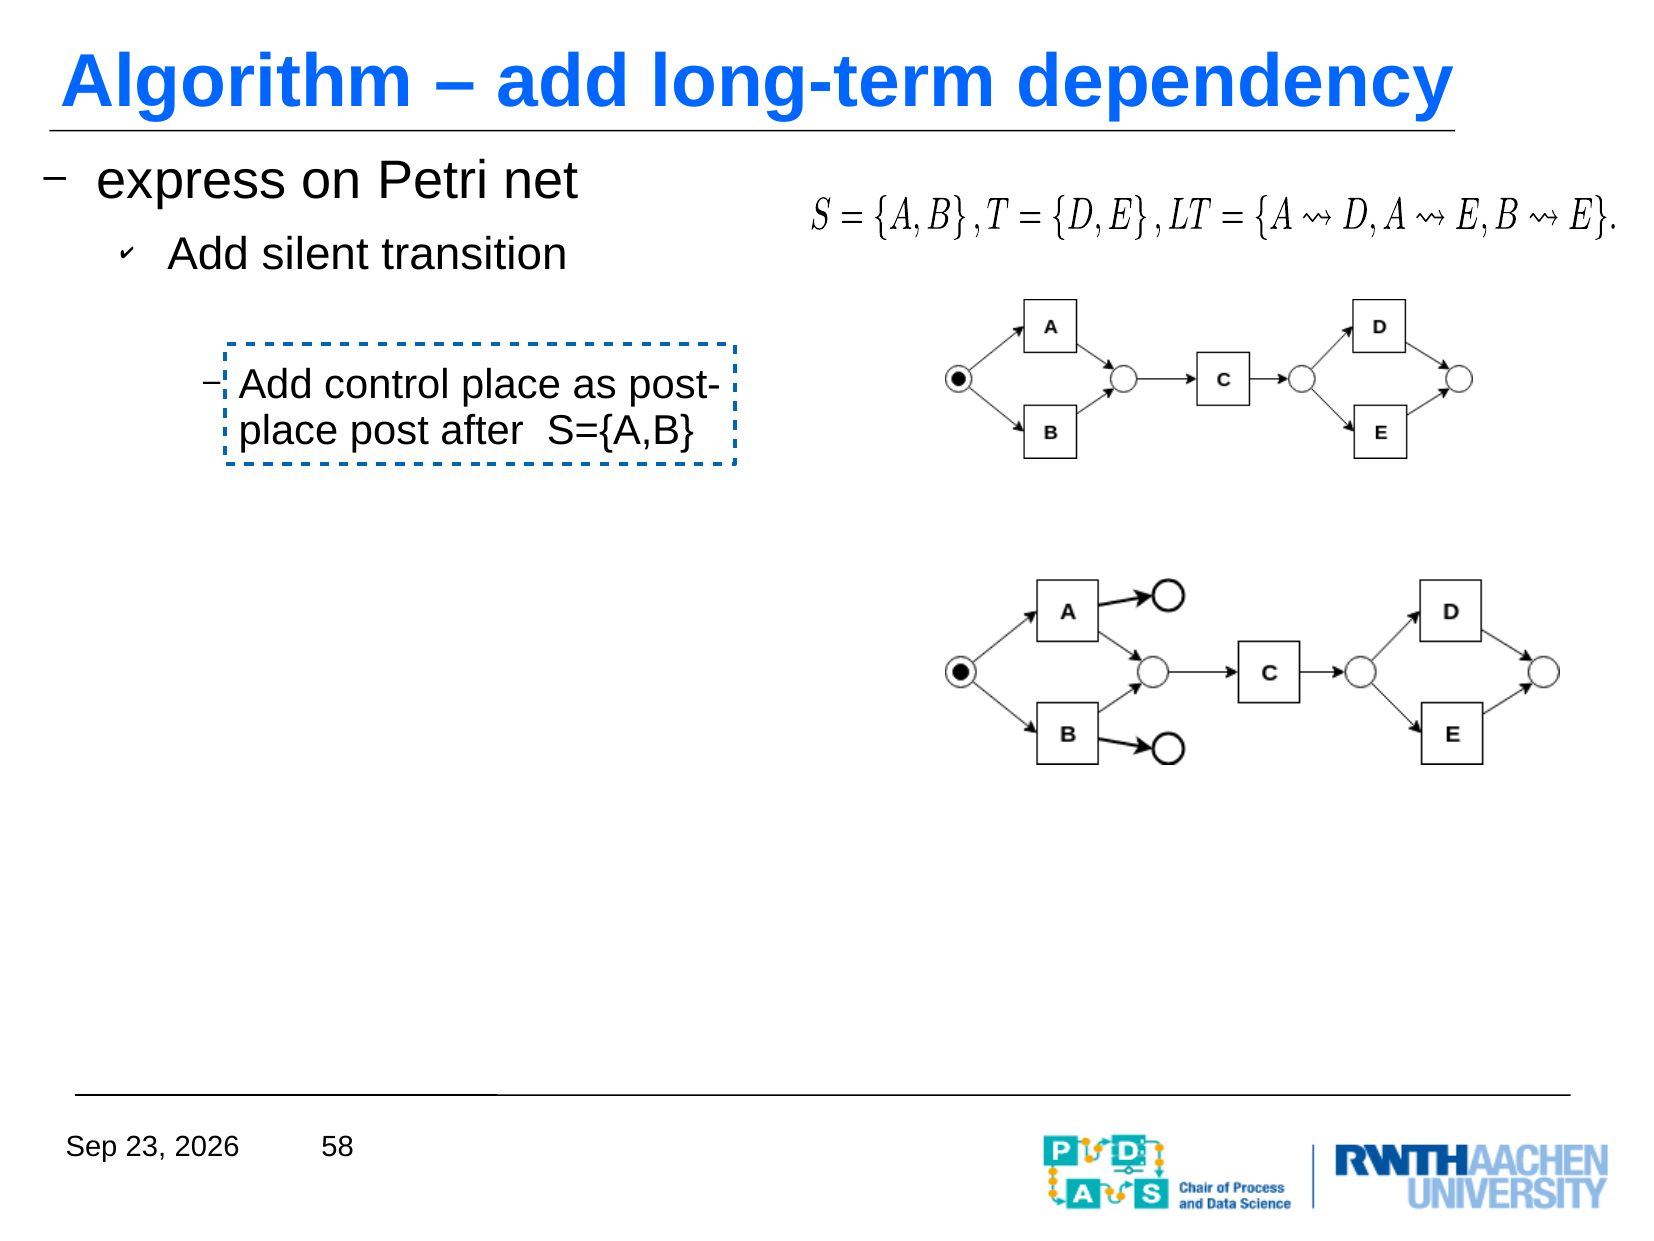

# Algorithm – add long-term dependency
express on Petri net
Add silent transition
Add control place as post-place post after S={A,B}